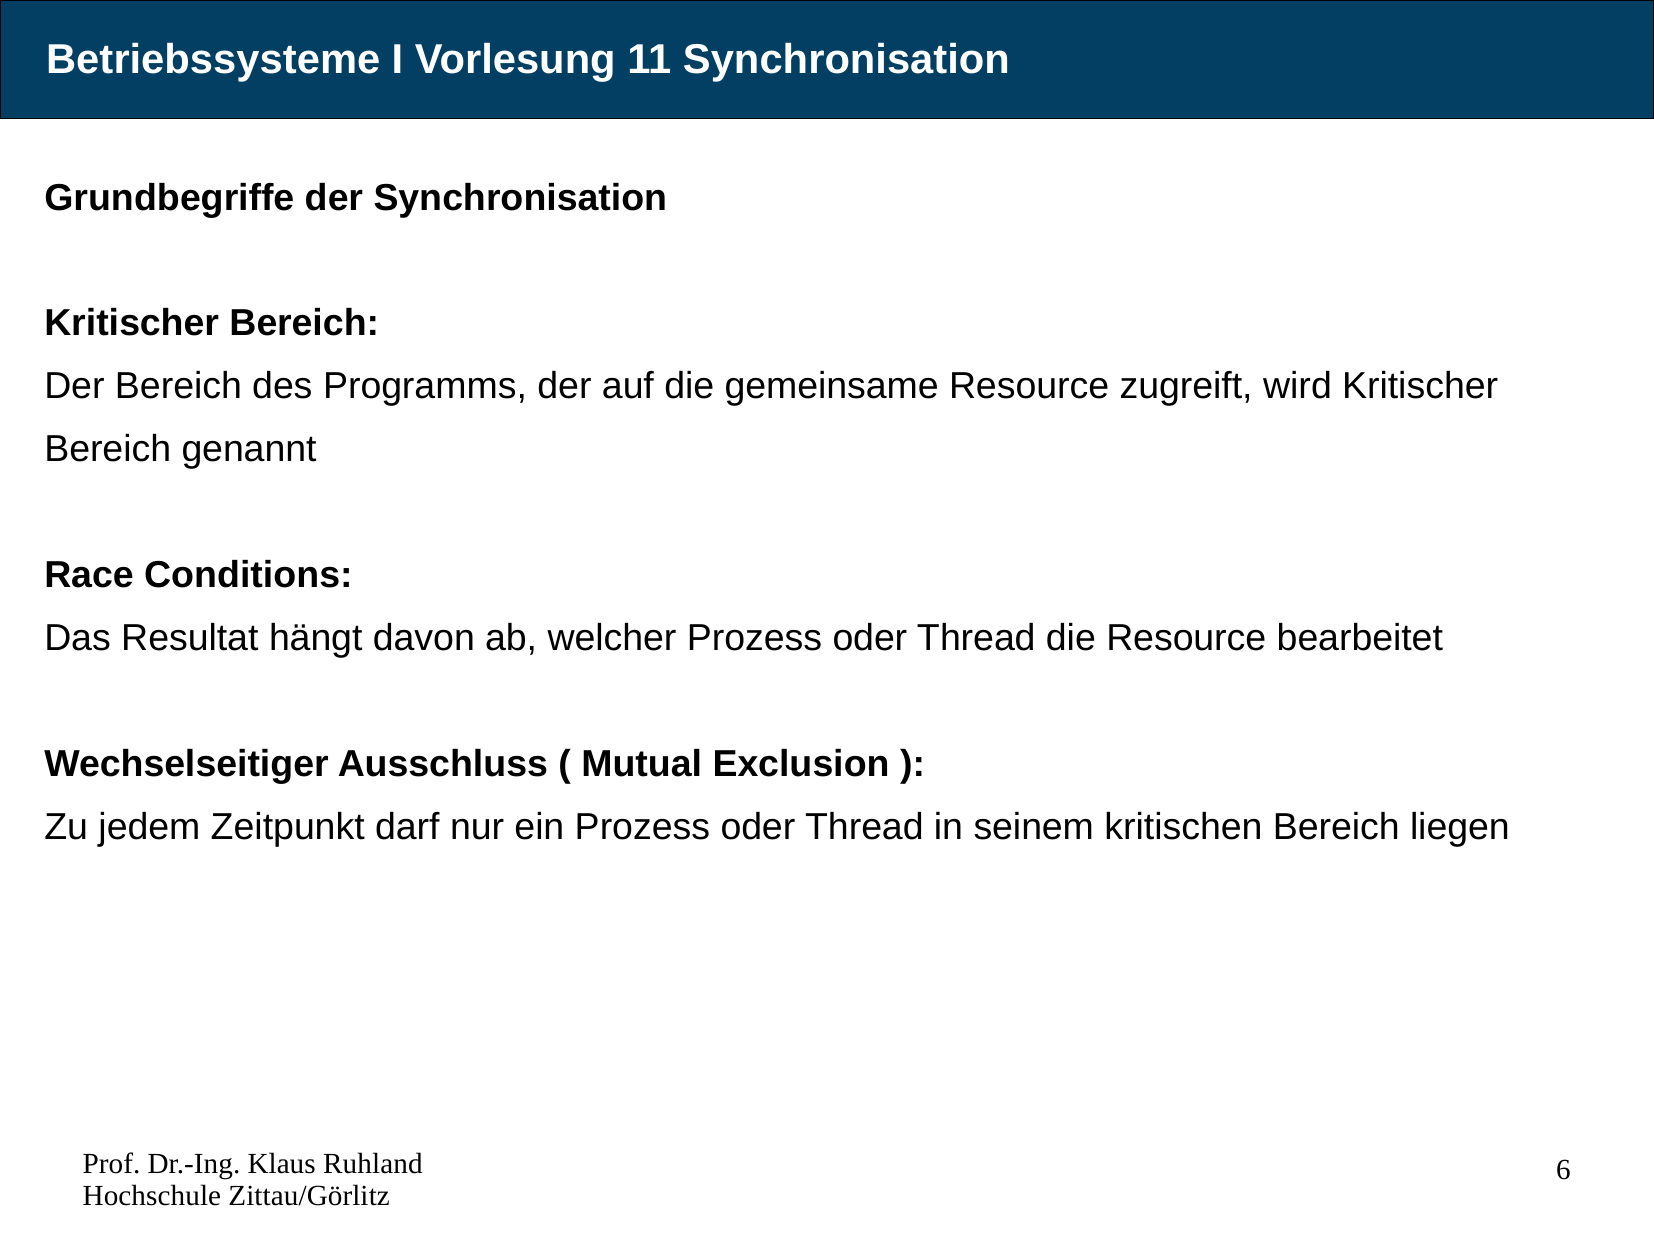

Grundbegriffe der Synchronisation
Kritischer Bereich:
Der Bereich des Programms, der auf die gemeinsame Resource zugreift, wird Kritischer Bereich genannt
Race Conditions:
Das Resultat hängt davon ab, welcher Prozess oder Thread die Resource bearbeitet
Wechselseitiger Ausschluss ( Mutual Exclusion ):
Zu jedem Zeitpunkt darf nur ein Prozess oder Thread in seinem kritischen Bereich liegen
6